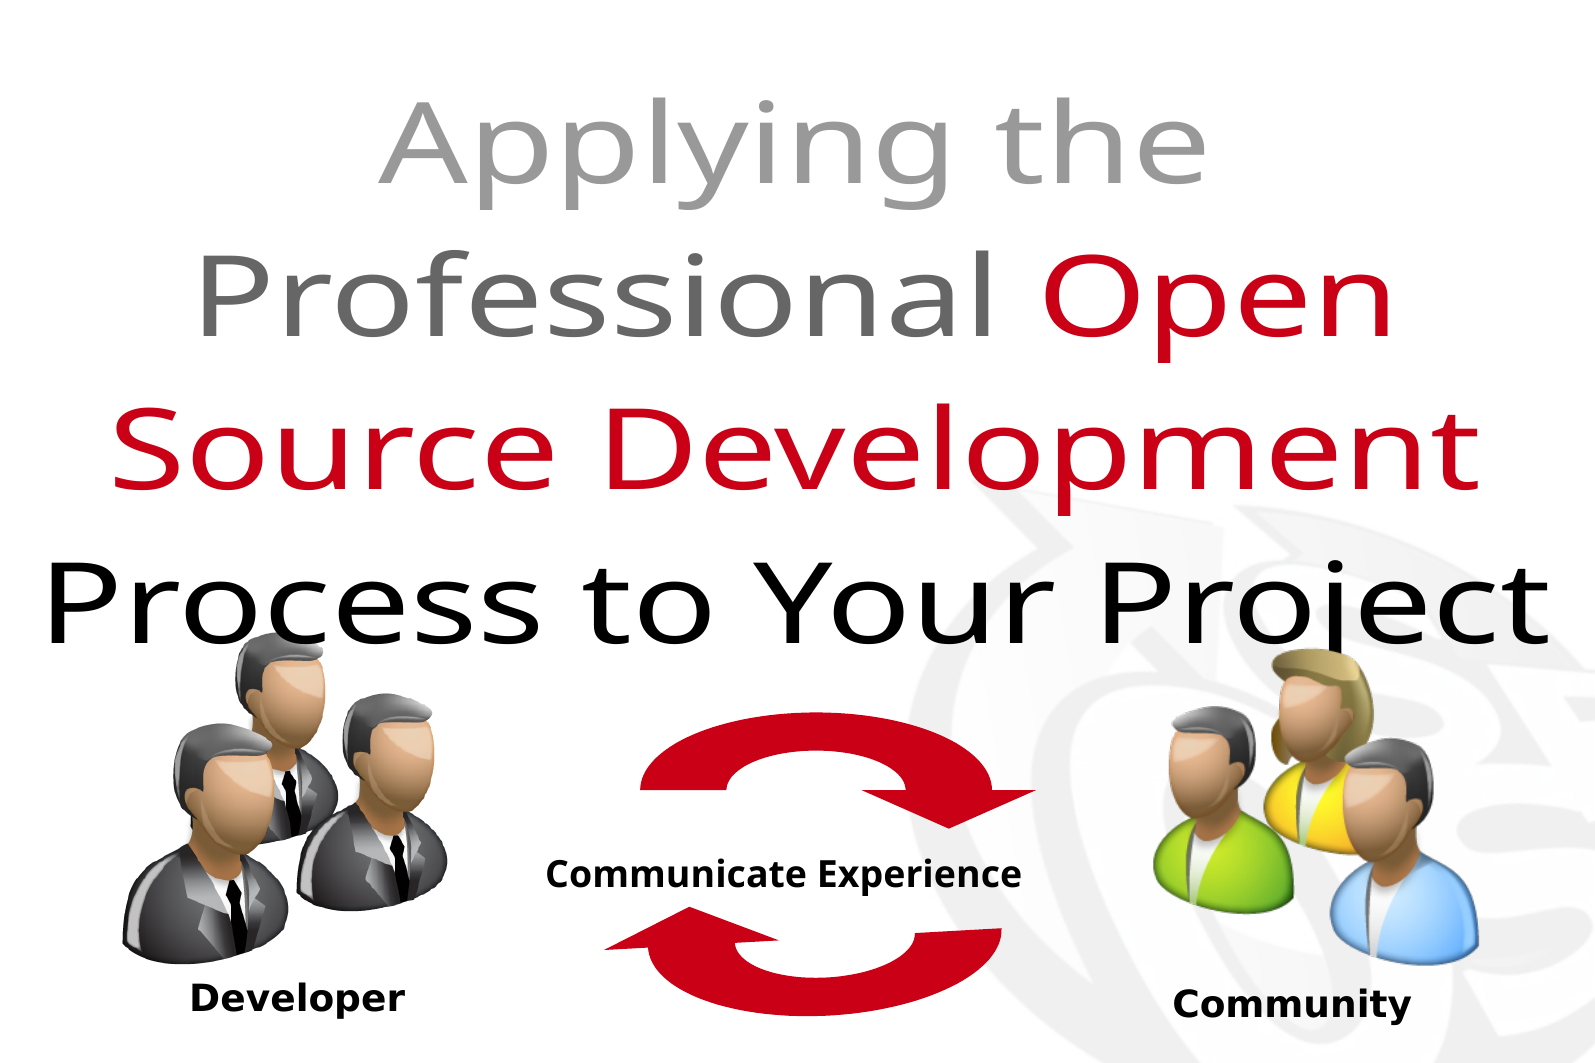

# Applying the Professional Open Source Development Process to Your Project
Communicate Experience
Developer
Community